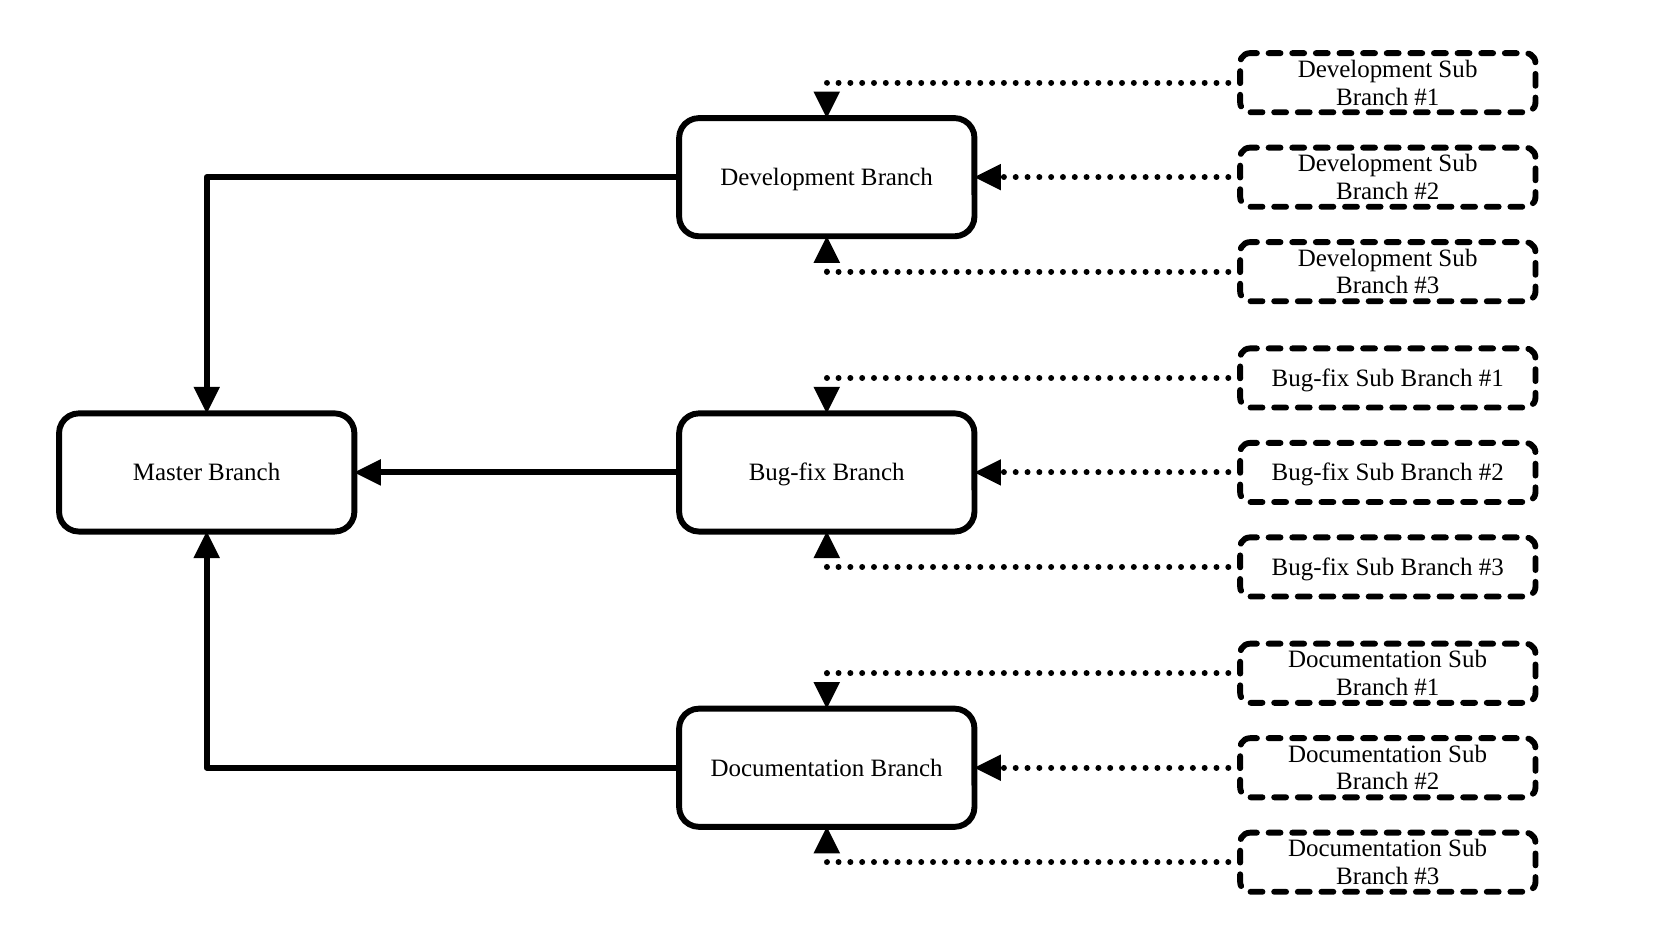

Development Sub Branch #1
Development Branch
Development Sub Branch #2
Development Sub Branch #3
Bug-fix Sub Branch #1
Master Branch
Bug-fix Branch
Bug-fix Sub Branch #2
Bug-fix Sub Branch #3
Documentation Sub Branch #1
Documentation Branch
Documentation Sub Branch #2
Documentation Sub Branch #3